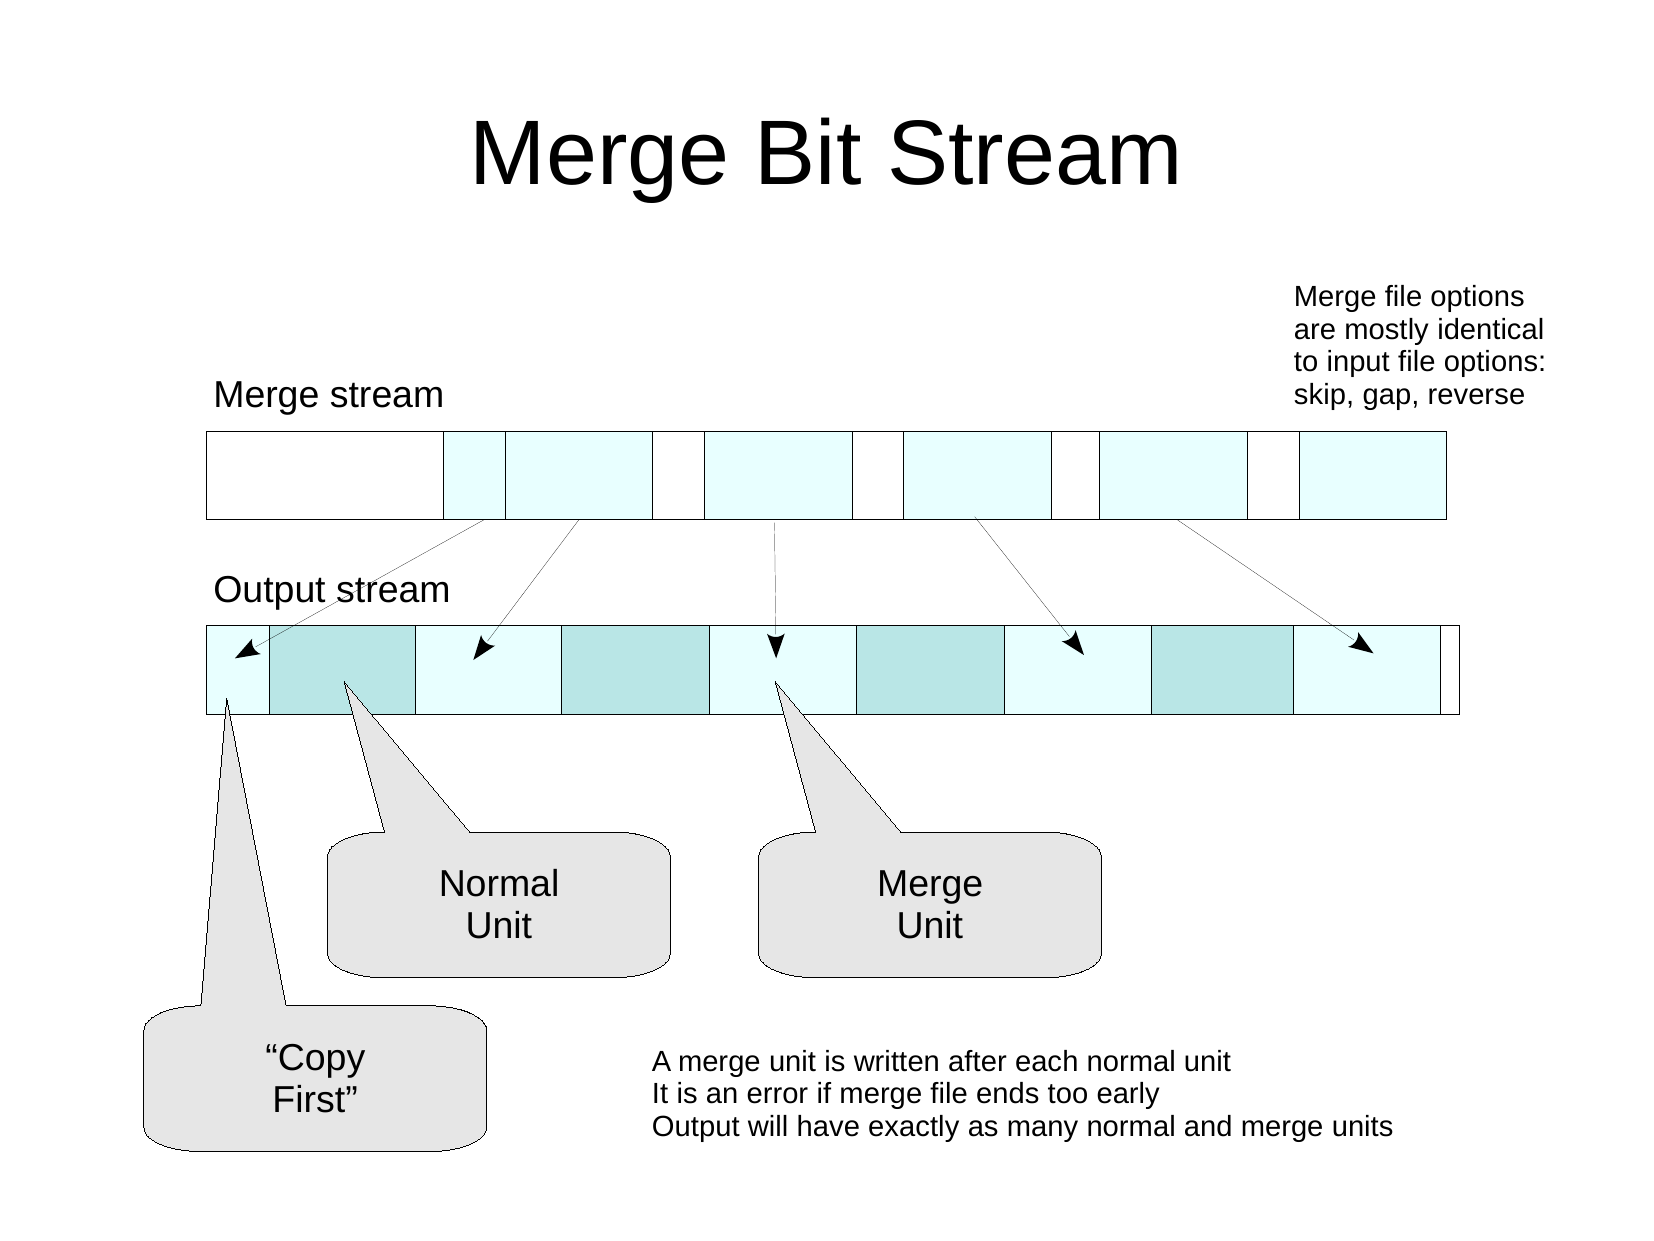

# Merge Bit Stream
Merge file options
are mostly identical to input file options:
skip, gap, reverse
Merge stream
Output stream
Normal
Unit
Merge
Unit
“Copy
First”
A merge unit is written after each normal unit
It is an error if merge file ends too early
Output will have exactly as many normal and merge units